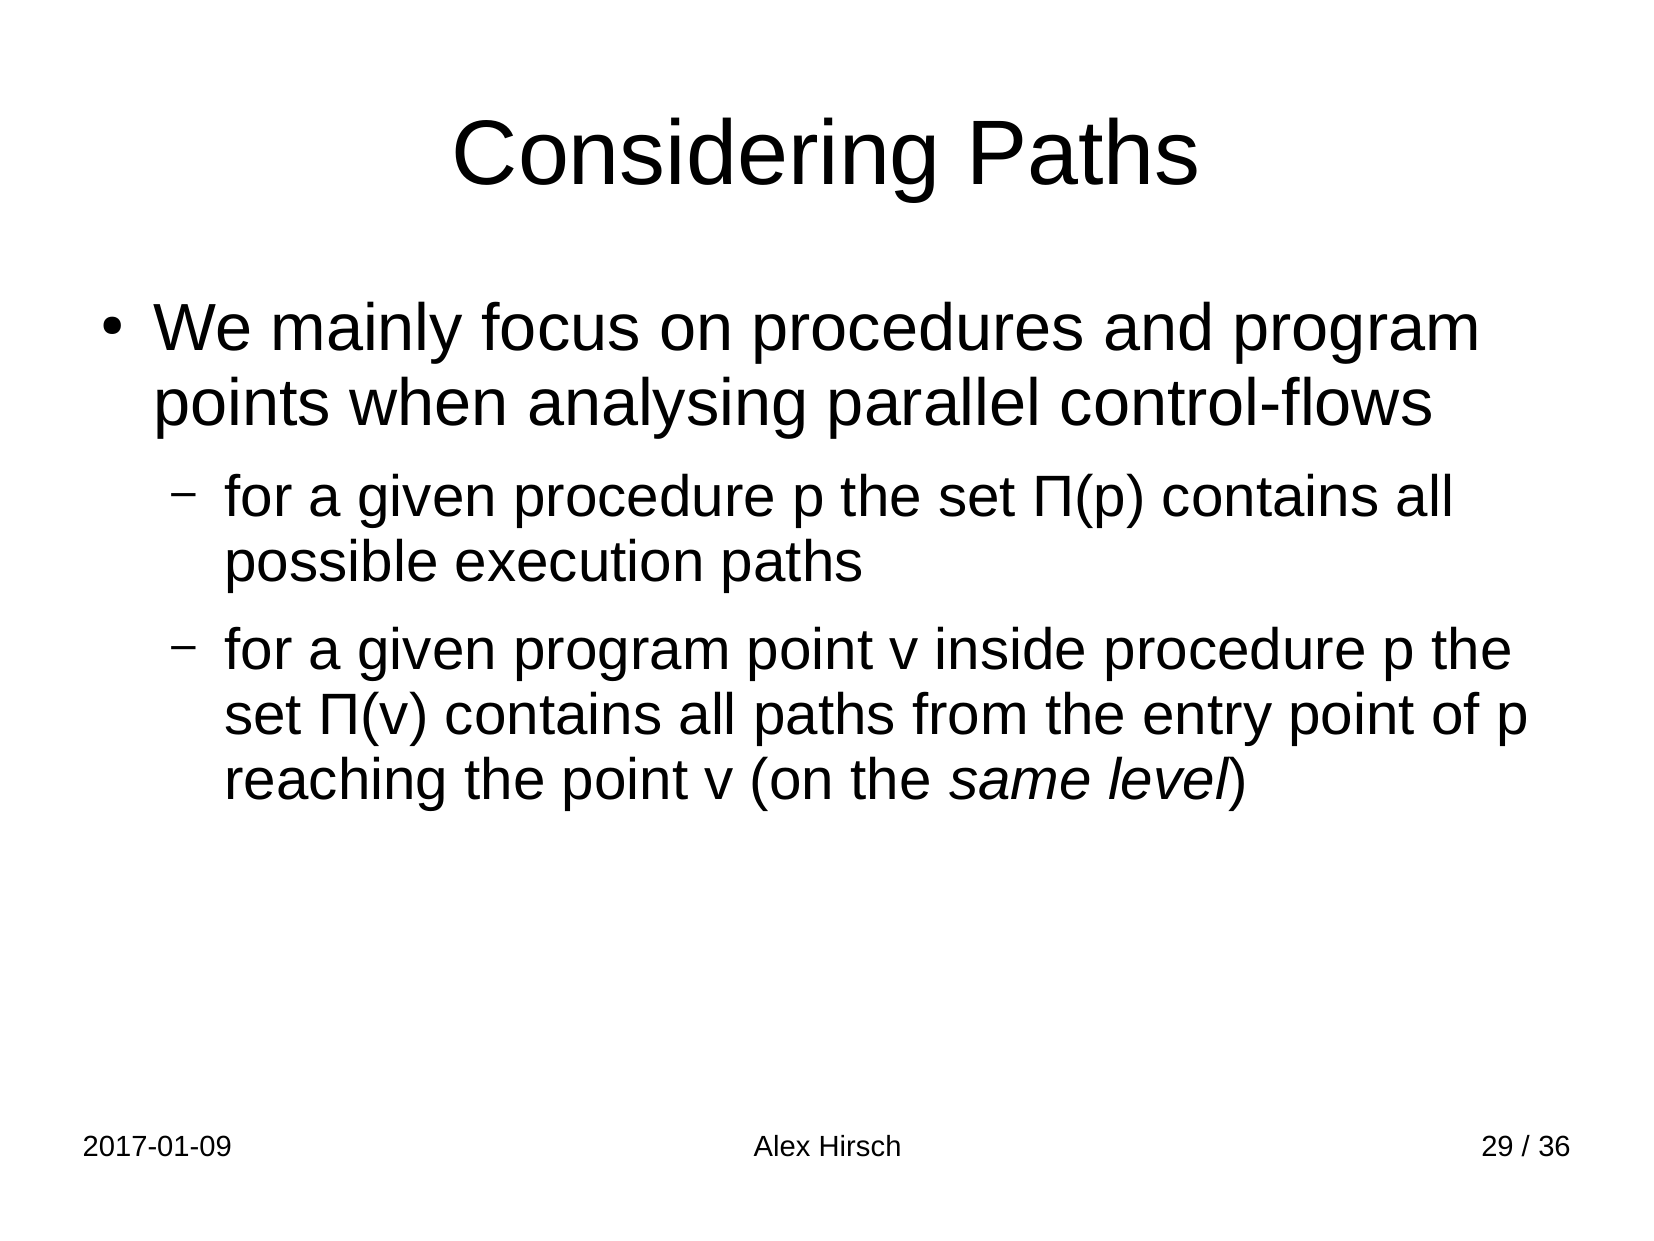

# Considering Paths
We mainly focus on procedures and program points when analysing parallel control-flows
for a given procedure p the set Π(p) contains all possible execution paths
for a given program point v inside procedure p the set Π(v) contains all paths from the entry point of p reaching the point v (on the same level)
2017-01-09
Alex Hirsch
29